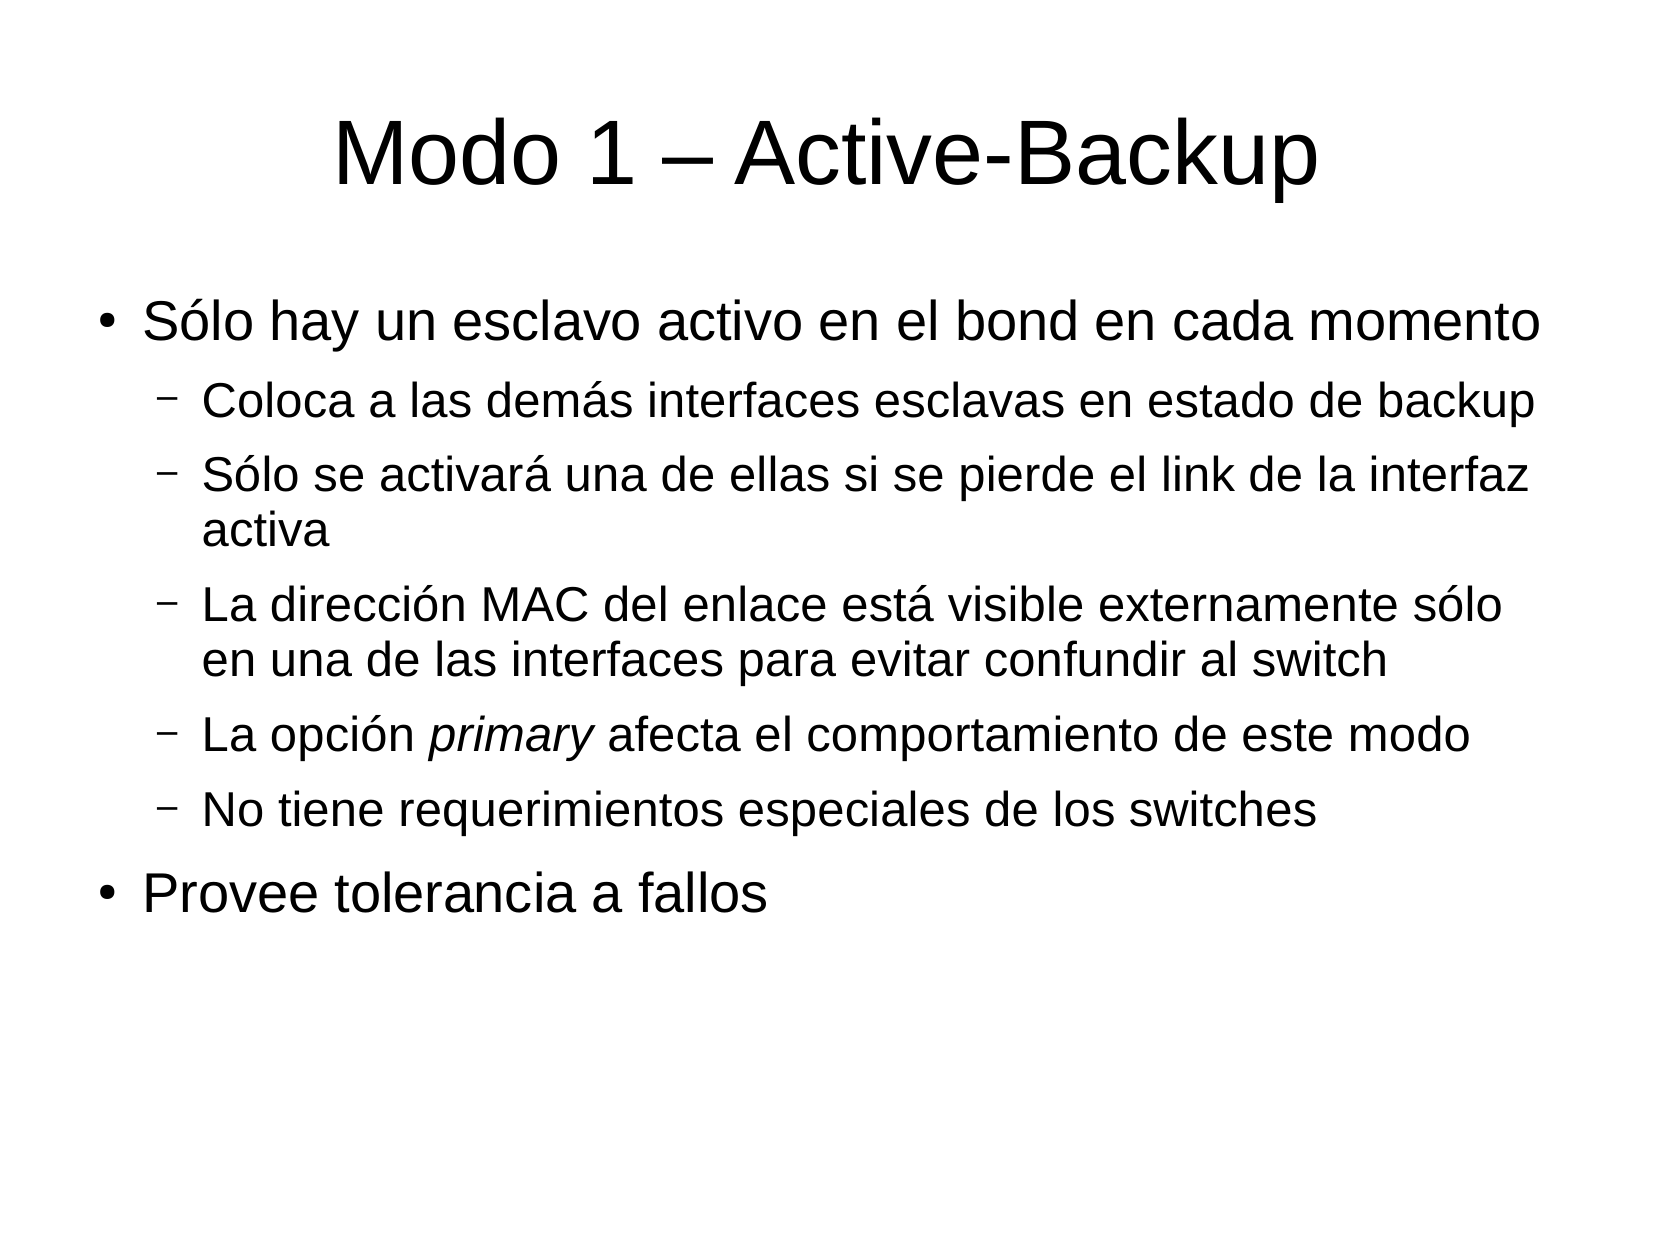

# Modo 1 – Active-Backup
Sólo hay un esclavo activo en el bond en cada momento
Coloca a las demás interfaces esclavas en estado de backup
Sólo se activará una de ellas si se pierde el link de la interfaz activa
La dirección MAC del enlace está visible externamente sólo en una de las interfaces para evitar confundir al switch
La opción primary afecta el comportamiento de este modo
No tiene requerimientos especiales de los switches
Provee tolerancia a fallos